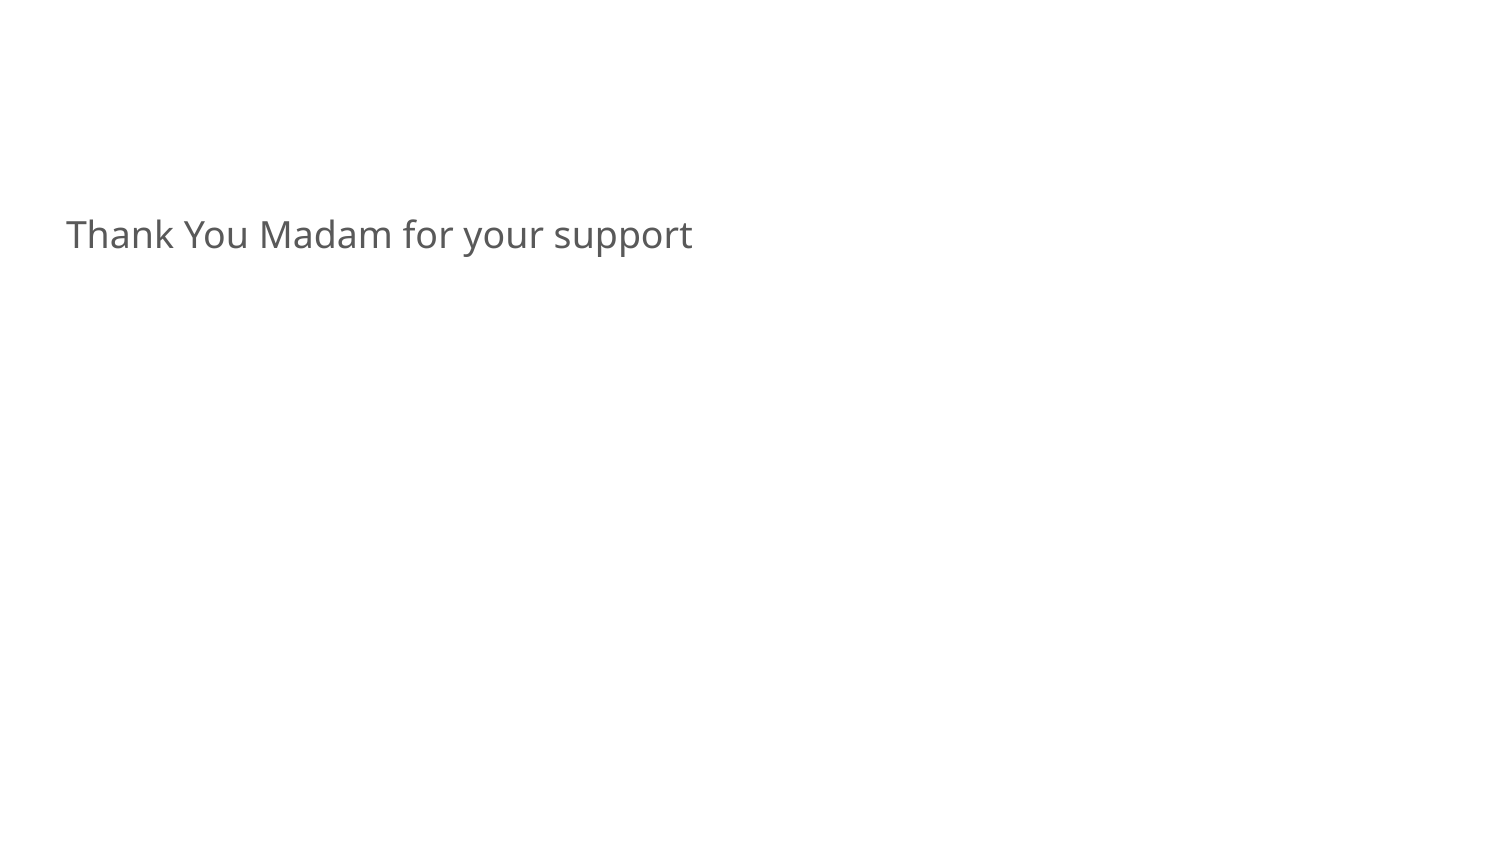

# Thank You Madam for your support